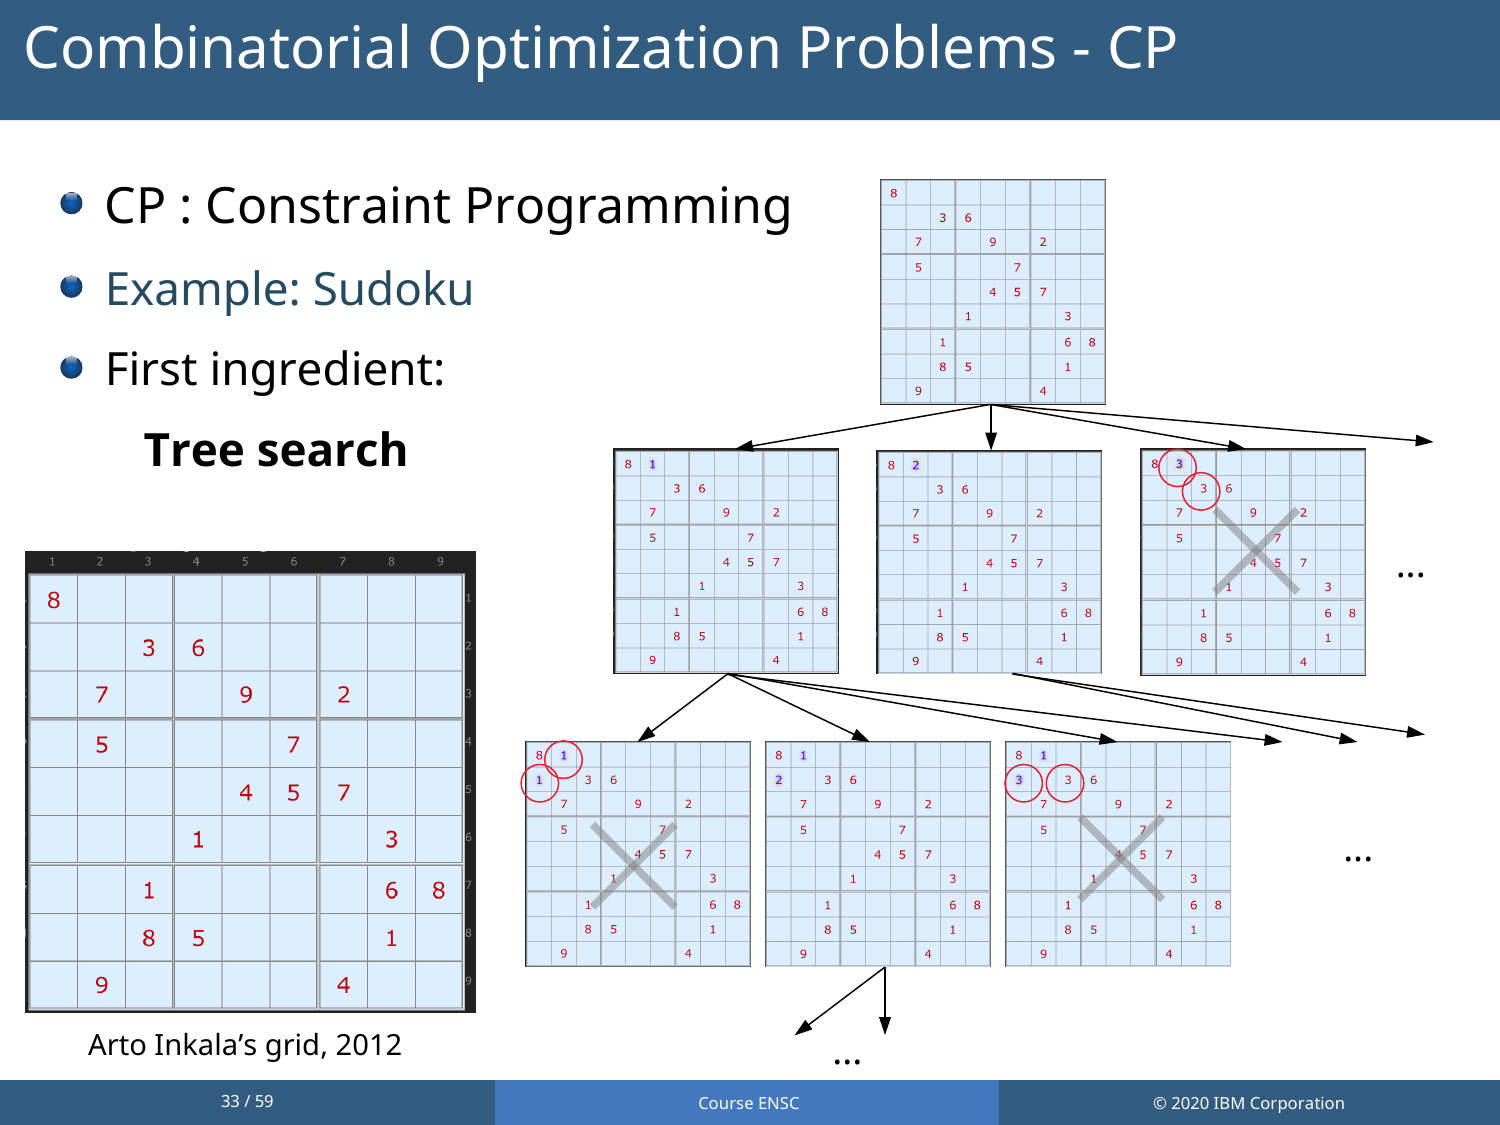

# Combinatorial Optimization Problems - CP
CP : Constraint Programming
Example: Sudoku
First ingredient:
 Tree search
...
...
Arto Inkala’s grid, 2012
...